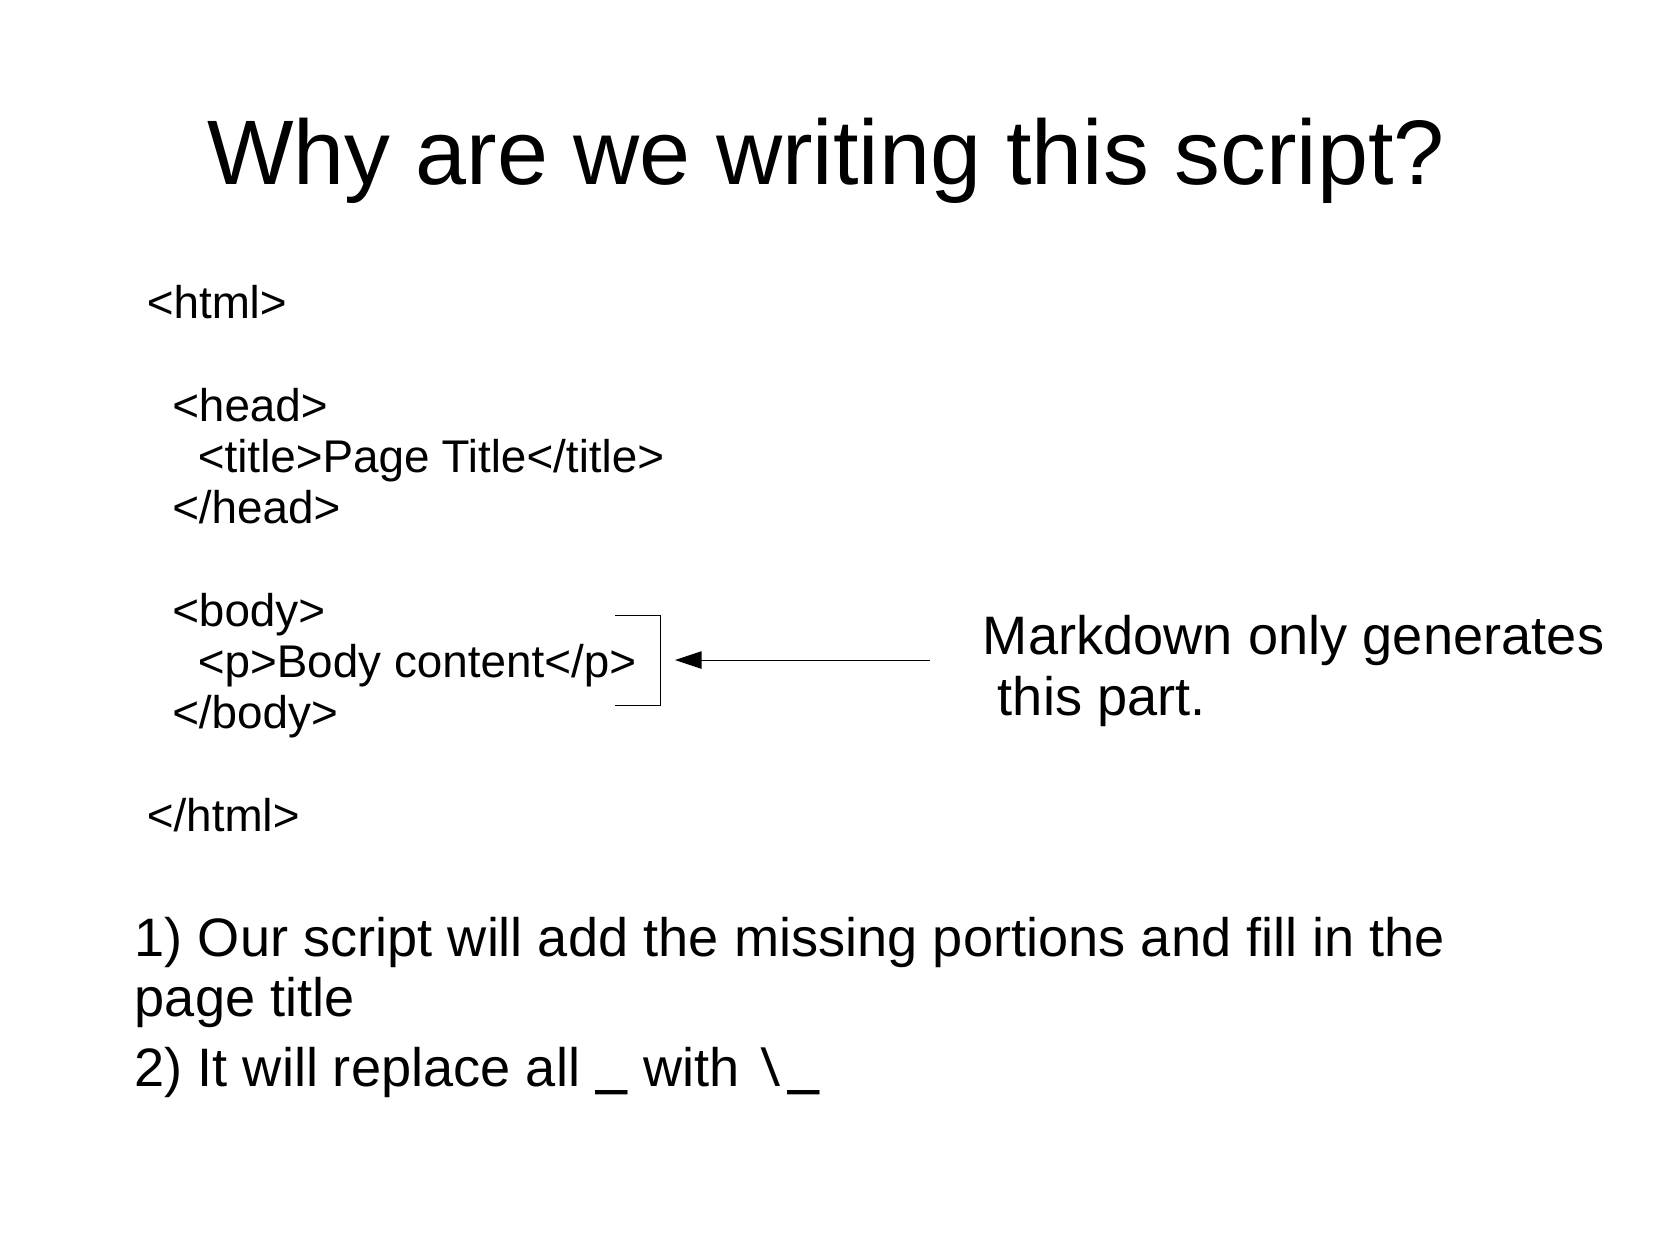

# Why are we writing this script?
<html>
 <head>
 <title>Page Title</title>
 </head>
 <body>
 <p>Body content</p>
 </body>
</html>
Markdown only generates
 this part.
1) Our script will add the missing portions and fill in the page title
2) It will replace all _ with \_